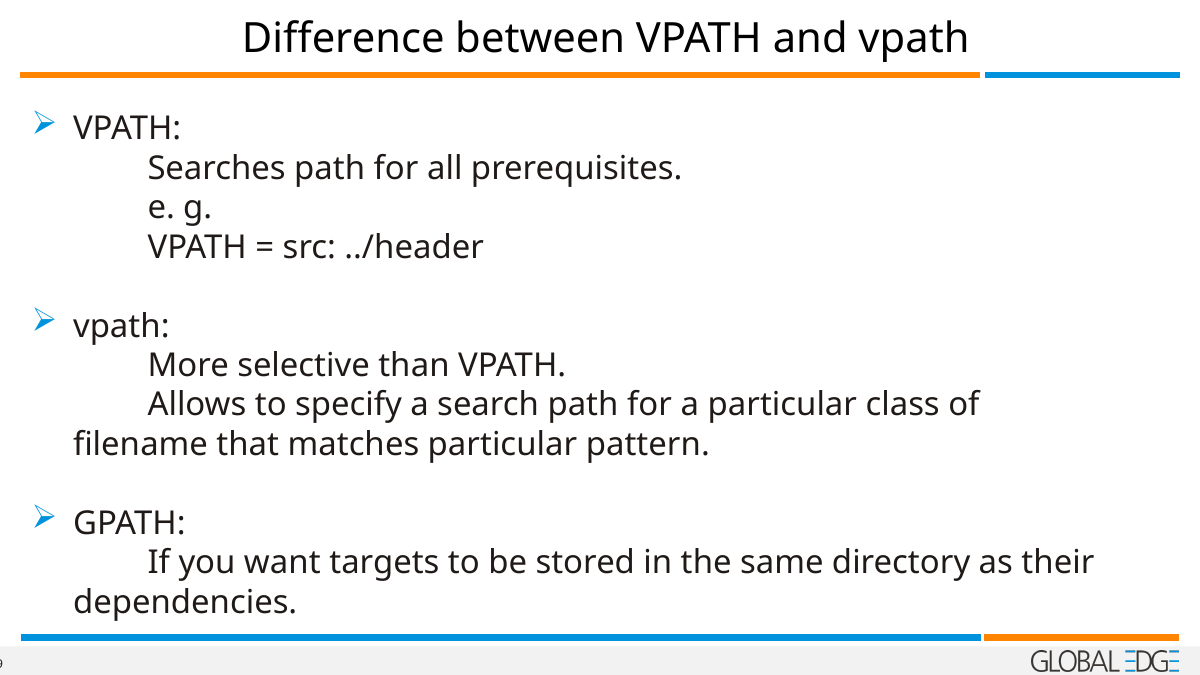

Difference between VPATH and vpath
# VPATH: Searches path for all prerequisites. e. g. VPATH = src: ../header
vpath:
	More selective than VPATH.
	Allows to specify a search path for a particular class of 		filename that matches particular pattern.
GPATH:
	If you want targets to be stored in the same directory as their dependencies.